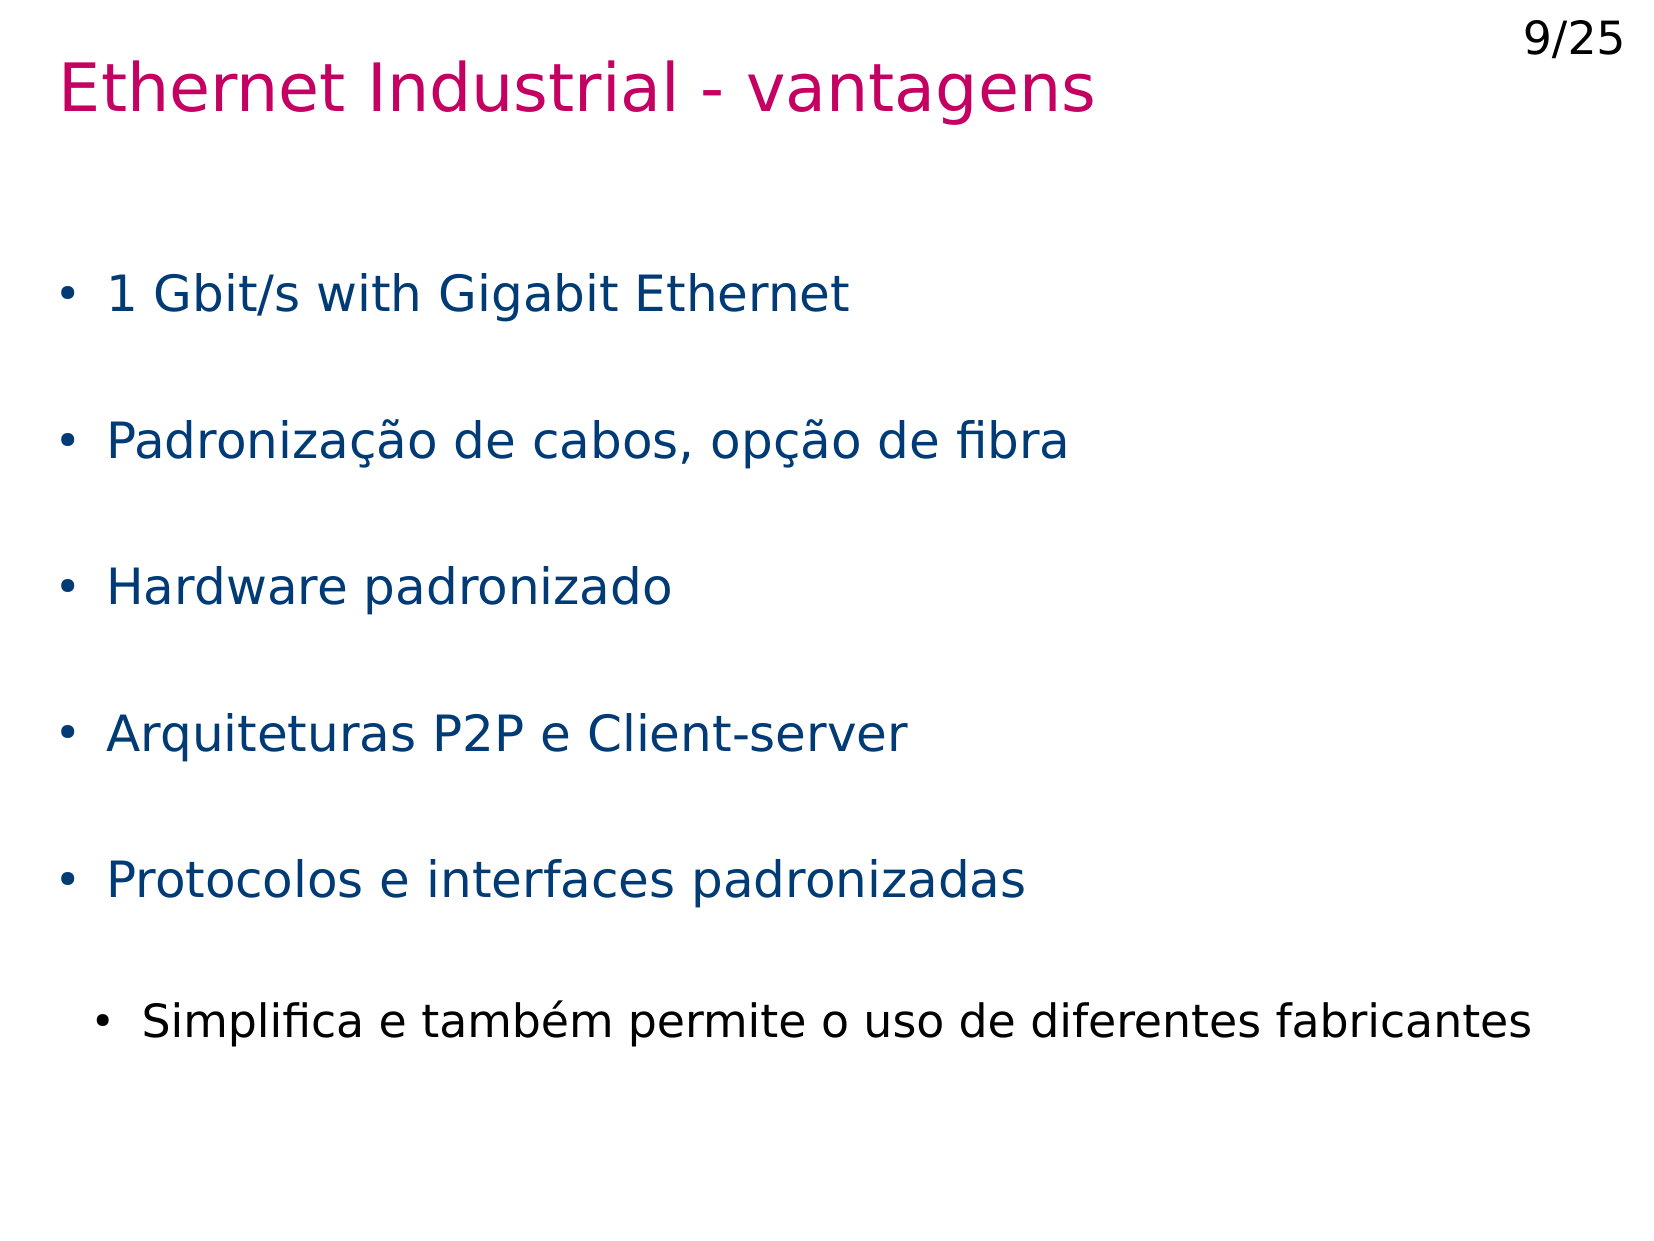

9
# Ethernet Industrial - vantagens
1 Gbit/s with Gigabit Ethernet
Padronização de cabos, opção de fibra
Hardware padronizado
Arquiteturas P2P e Client-server
Protocolos e interfaces padronizadas
Simplifica e também permite o uso de diferentes fabricantes